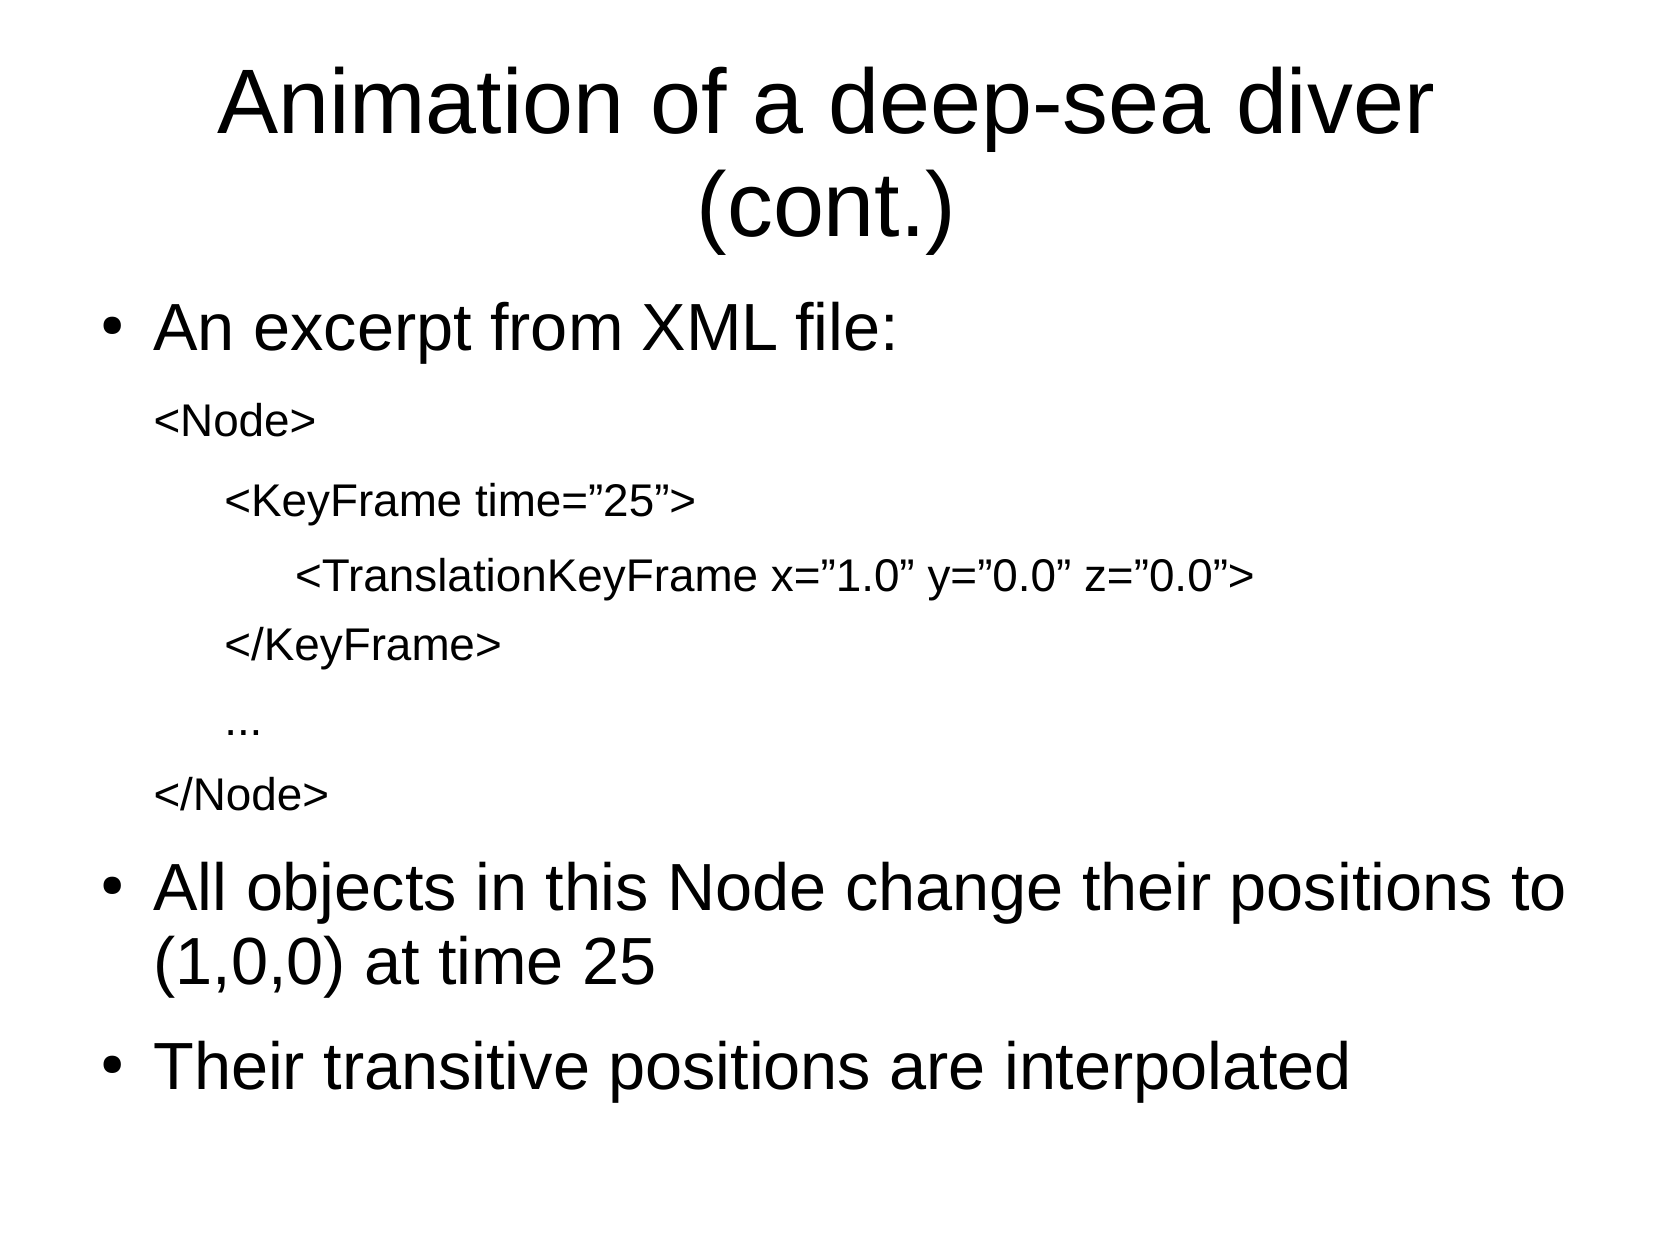

# Animation of a deep-sea diver (cont.)
An excerpt from XML file:
<Node>
<KeyFrame time=”25”>
<TranslationKeyFrame x=”1.0” y=”0.0” z=”0.0”>
</KeyFrame>
...
</Node>
All objects in this Node change their positions to (1,0,0) at time 25
Their transitive positions are interpolated